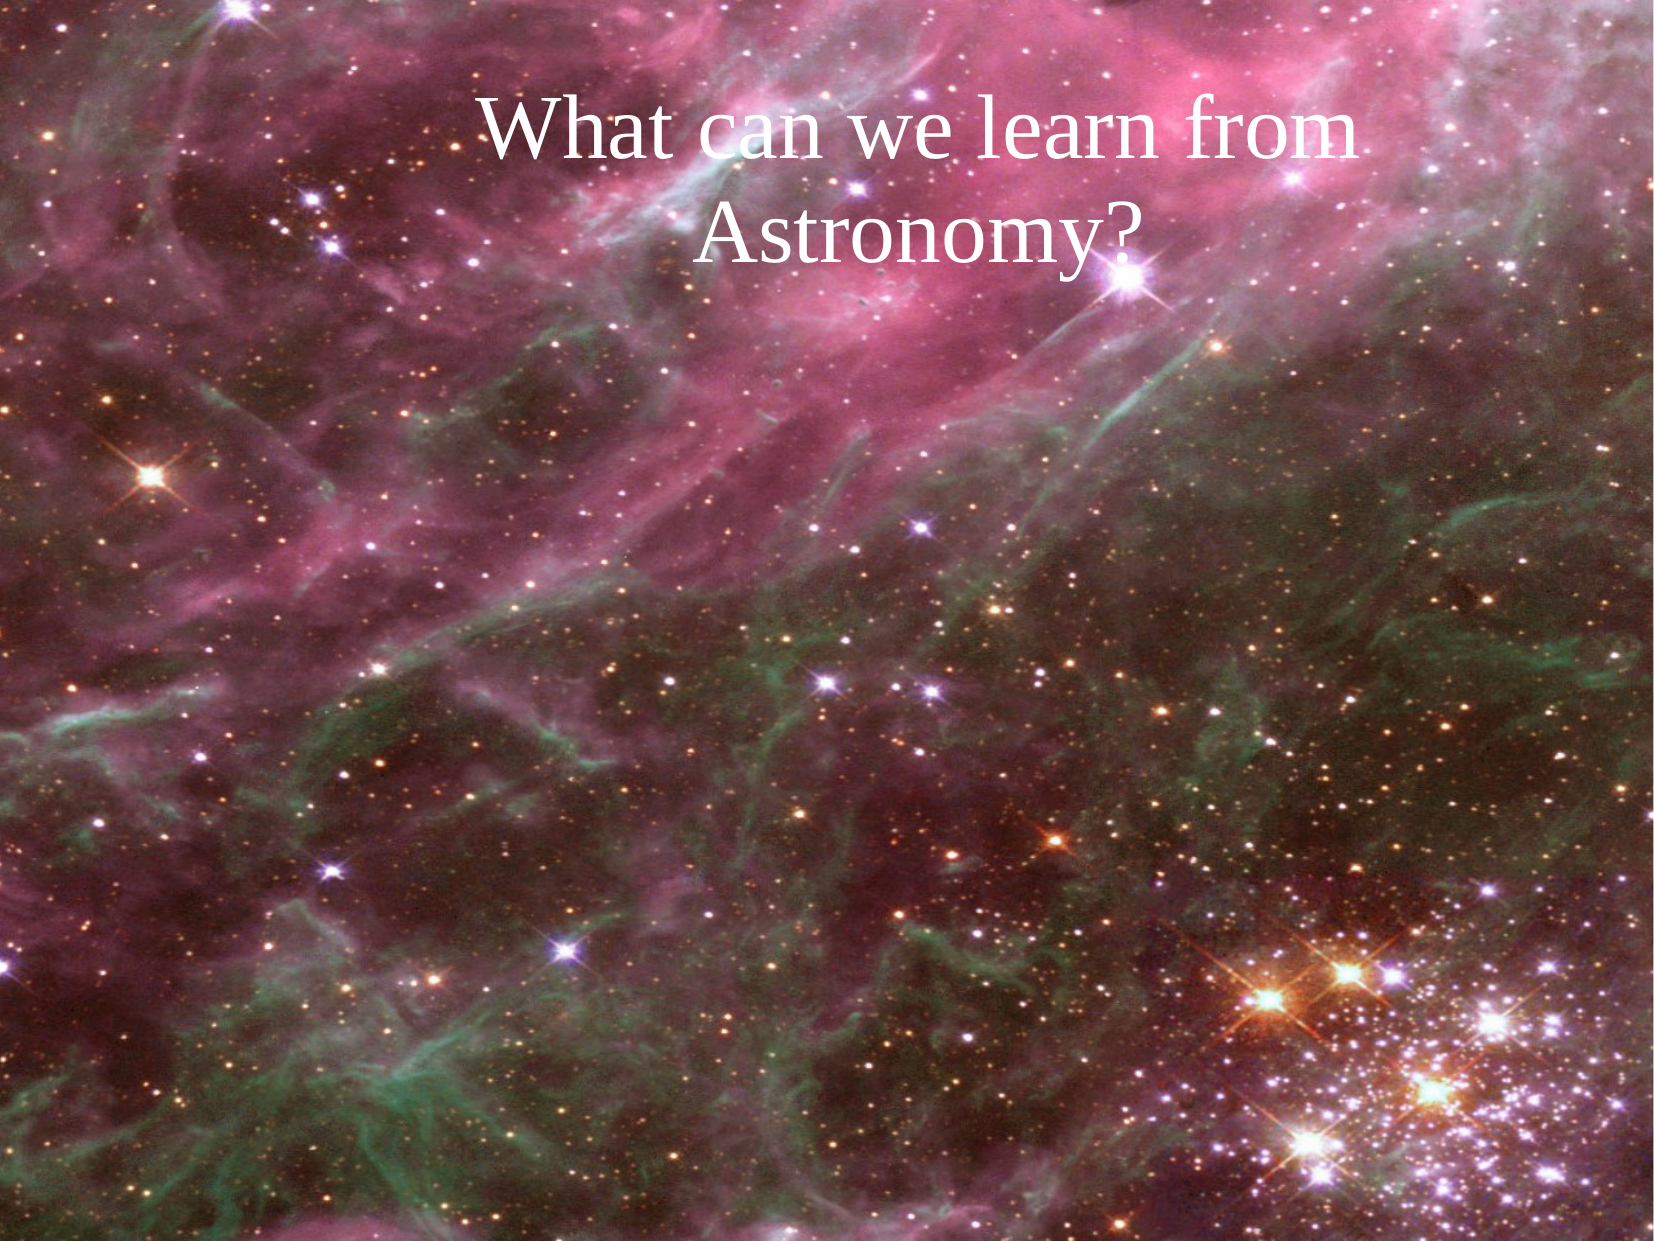

# What can we learn from Astronomy?